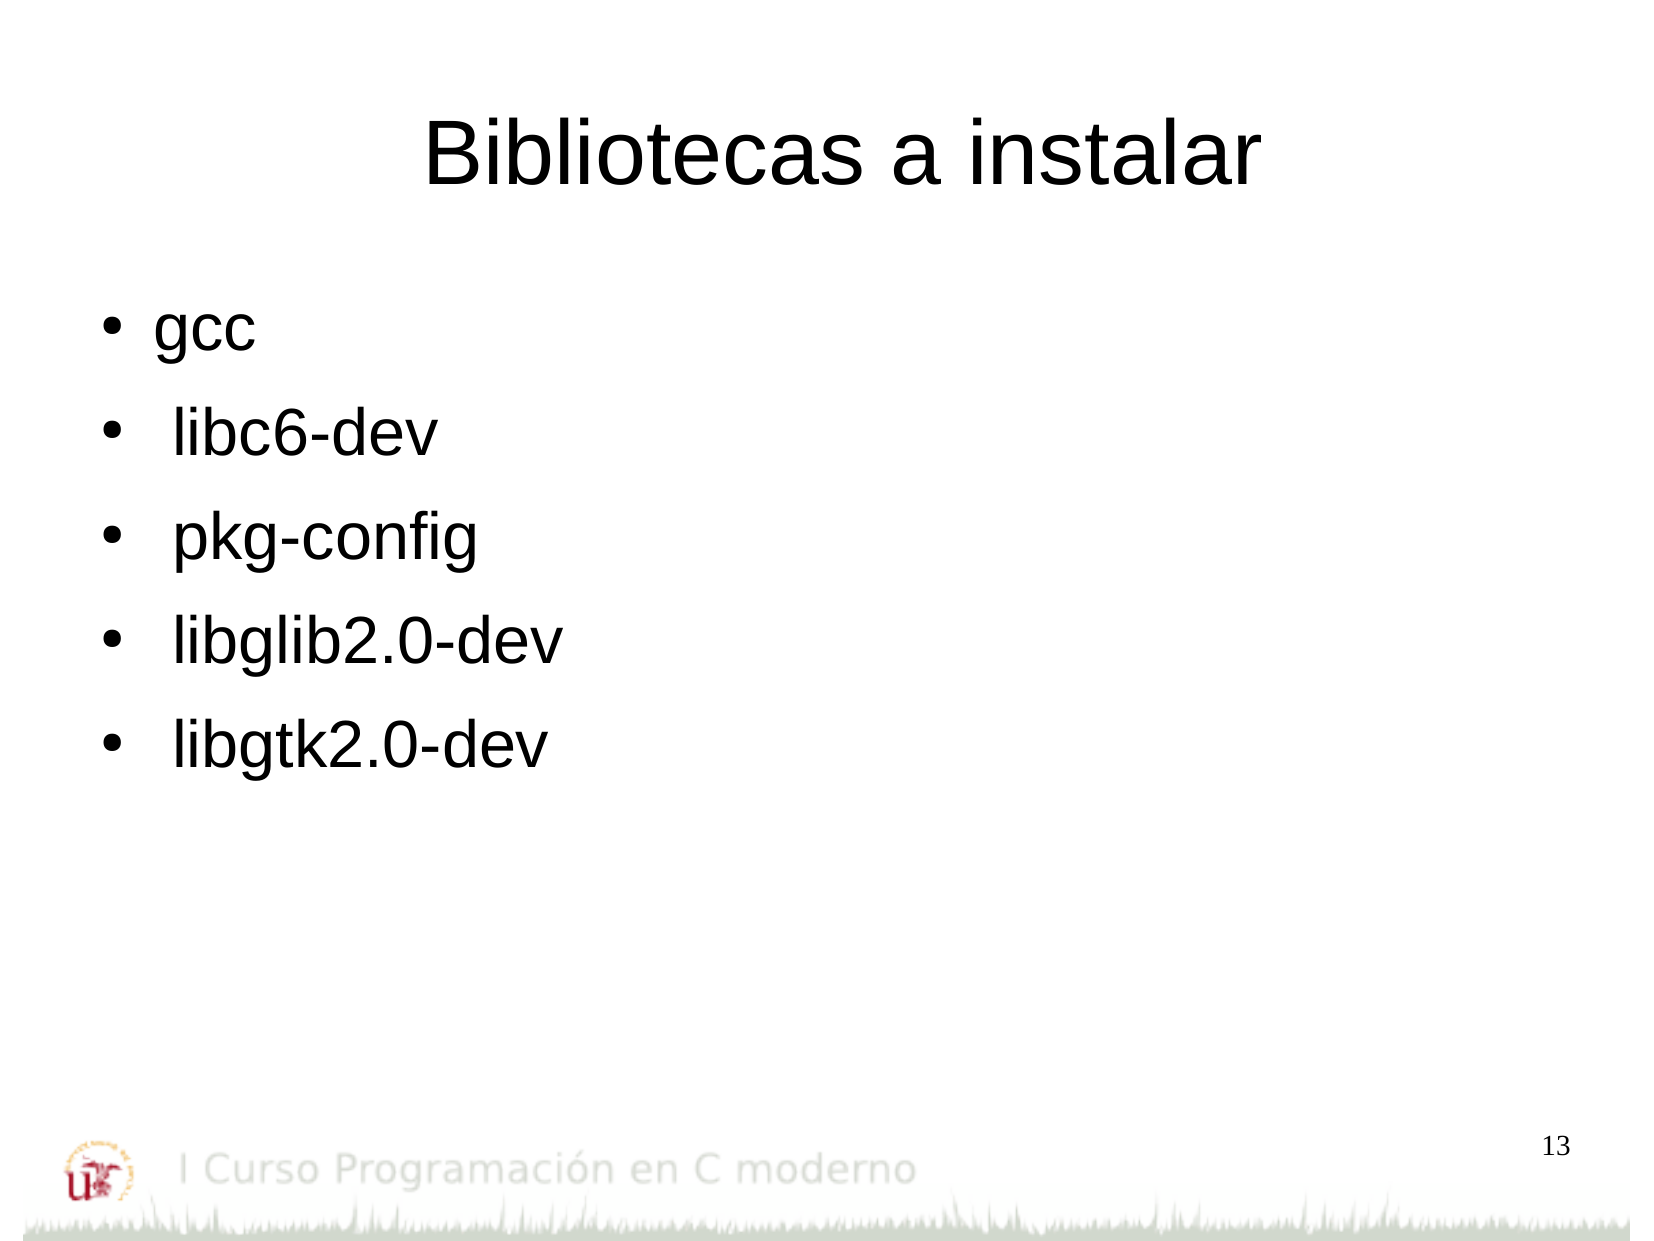

# Bibliotecas a instalar
gcc
 libc6-dev
 pkg-config
 libglib2.0-dev
 libgtk2.0-dev
13